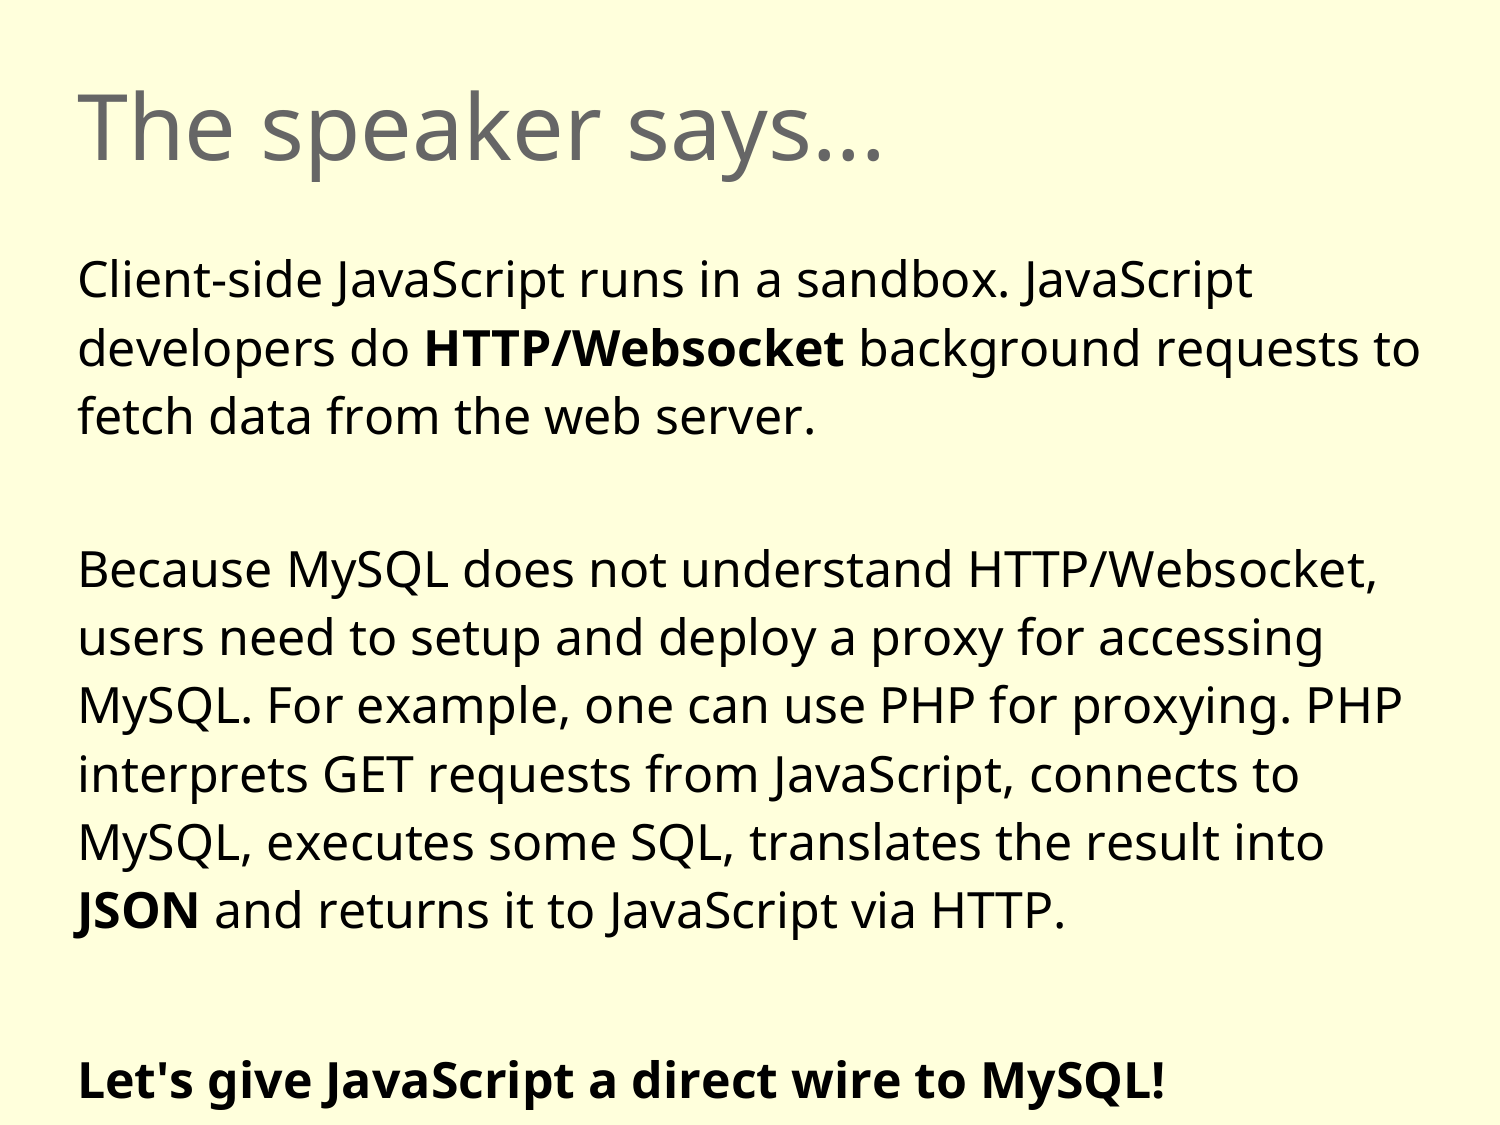

# The speaker says...
Client-side JavaScript runs in a sandbox. JavaScript developers do HTTP/Websocket background requests to fetch data from the web server.
Because MySQL does not understand HTTP/Websocket, users need to setup and deploy a proxy for accessing MySQL. For example, one can use PHP for proxying. PHP interprets GET requests from JavaScript, connects to MySQL, executes some SQL, translates the result into JSON and returns it to JavaScript via HTTP.
Let's give JavaScript a direct wire to MySQL!